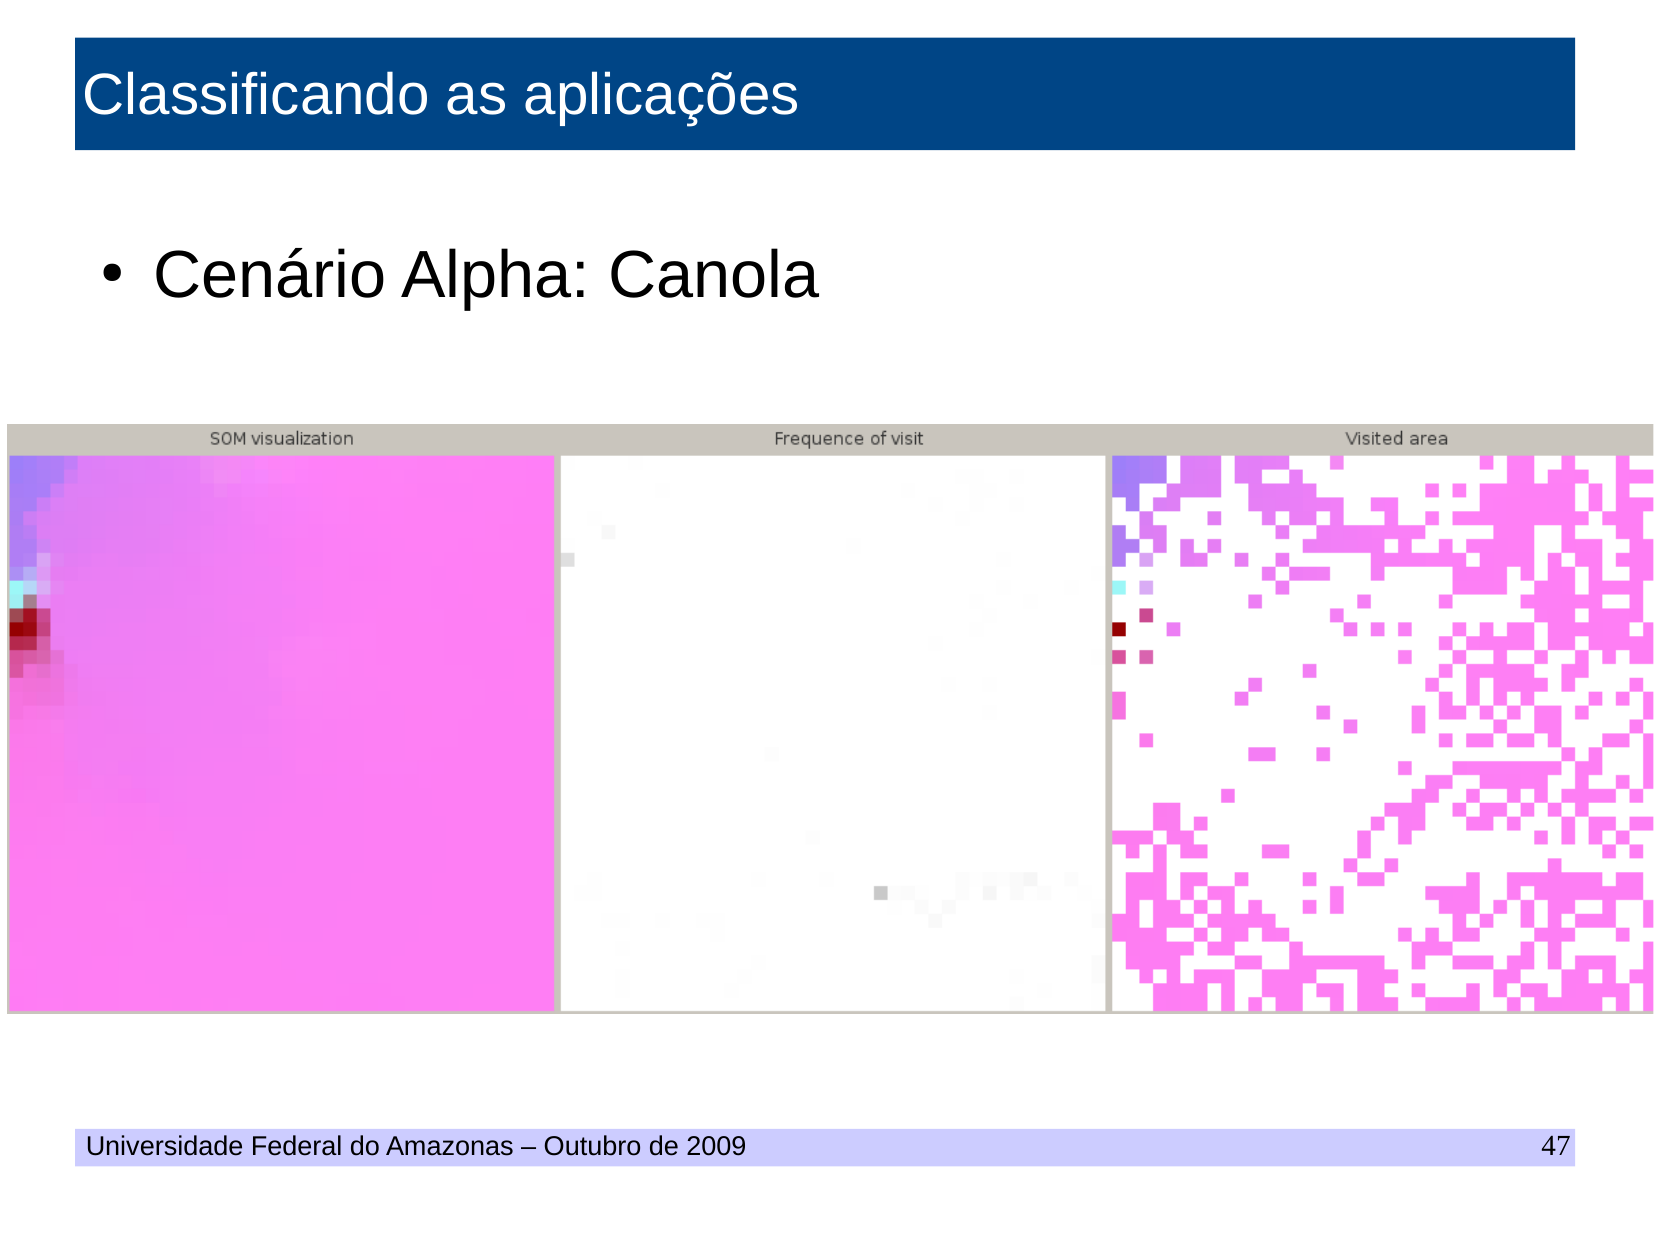

# Classificando as aplicações
Cenário Alpha: Canola
47